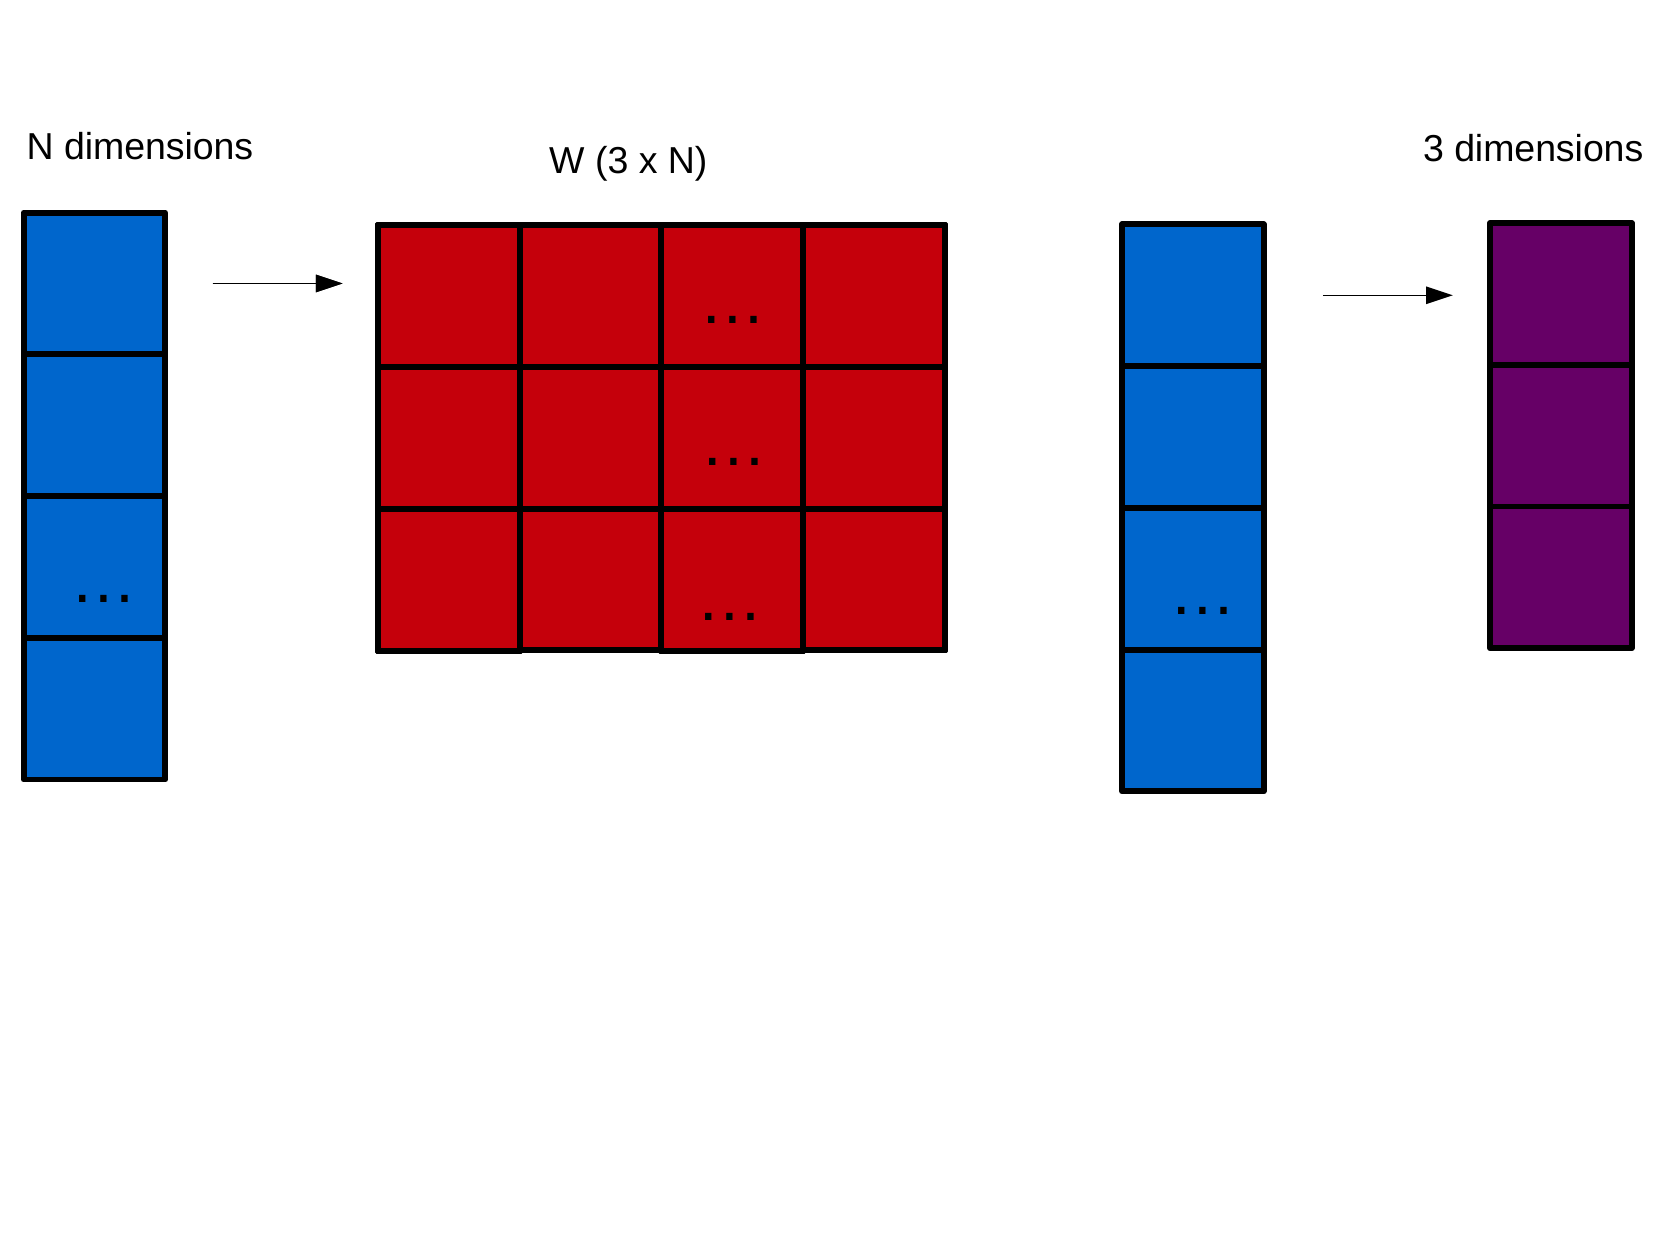

N dimensions
3 dimensions
W (3 x N)
…
…
…
…
…